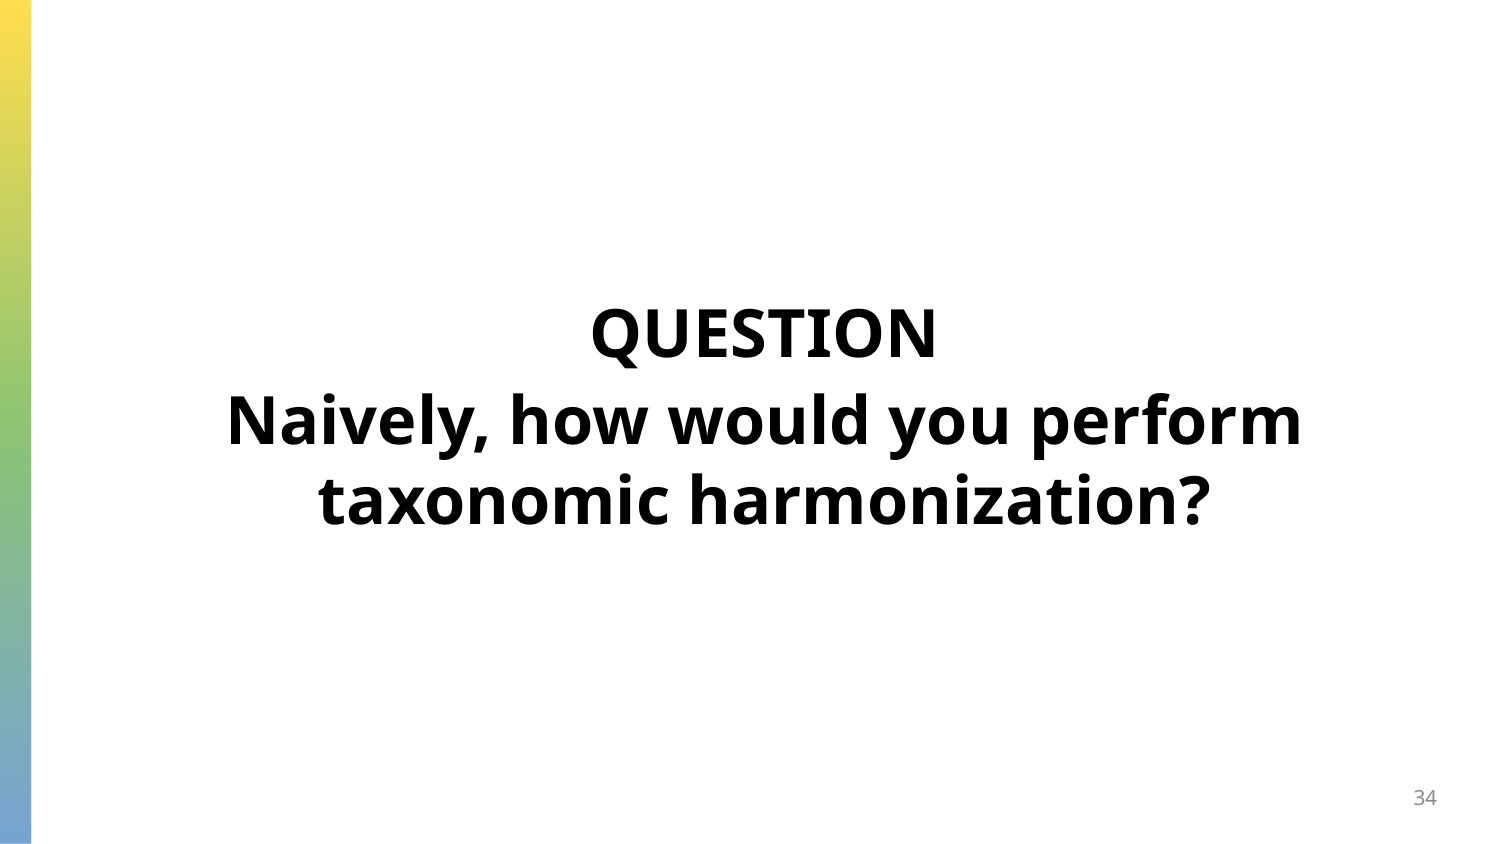

# QUESTION
Naively, how would you perform taxonomic harmonization?
34